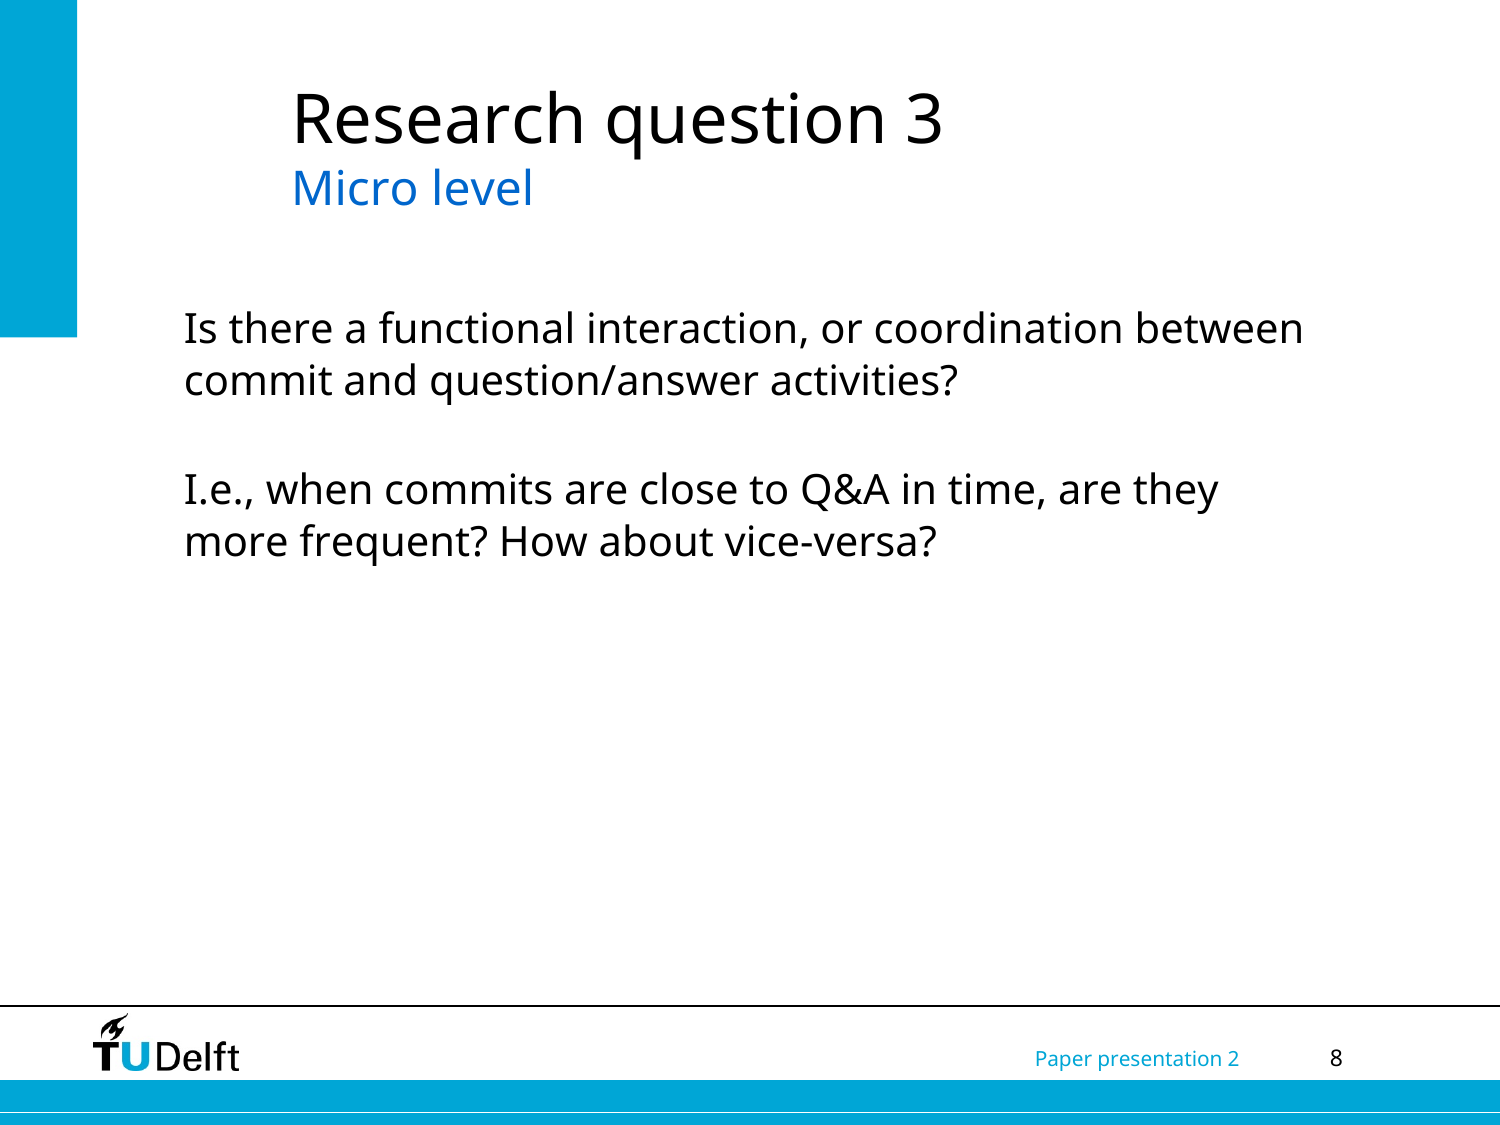

# Research question 3 Micro level
Is there a functional interaction, or coordination between commit and question/answer activities?
I.e., when commits are close to Q&A in time, are they more frequent? How about vice-versa?